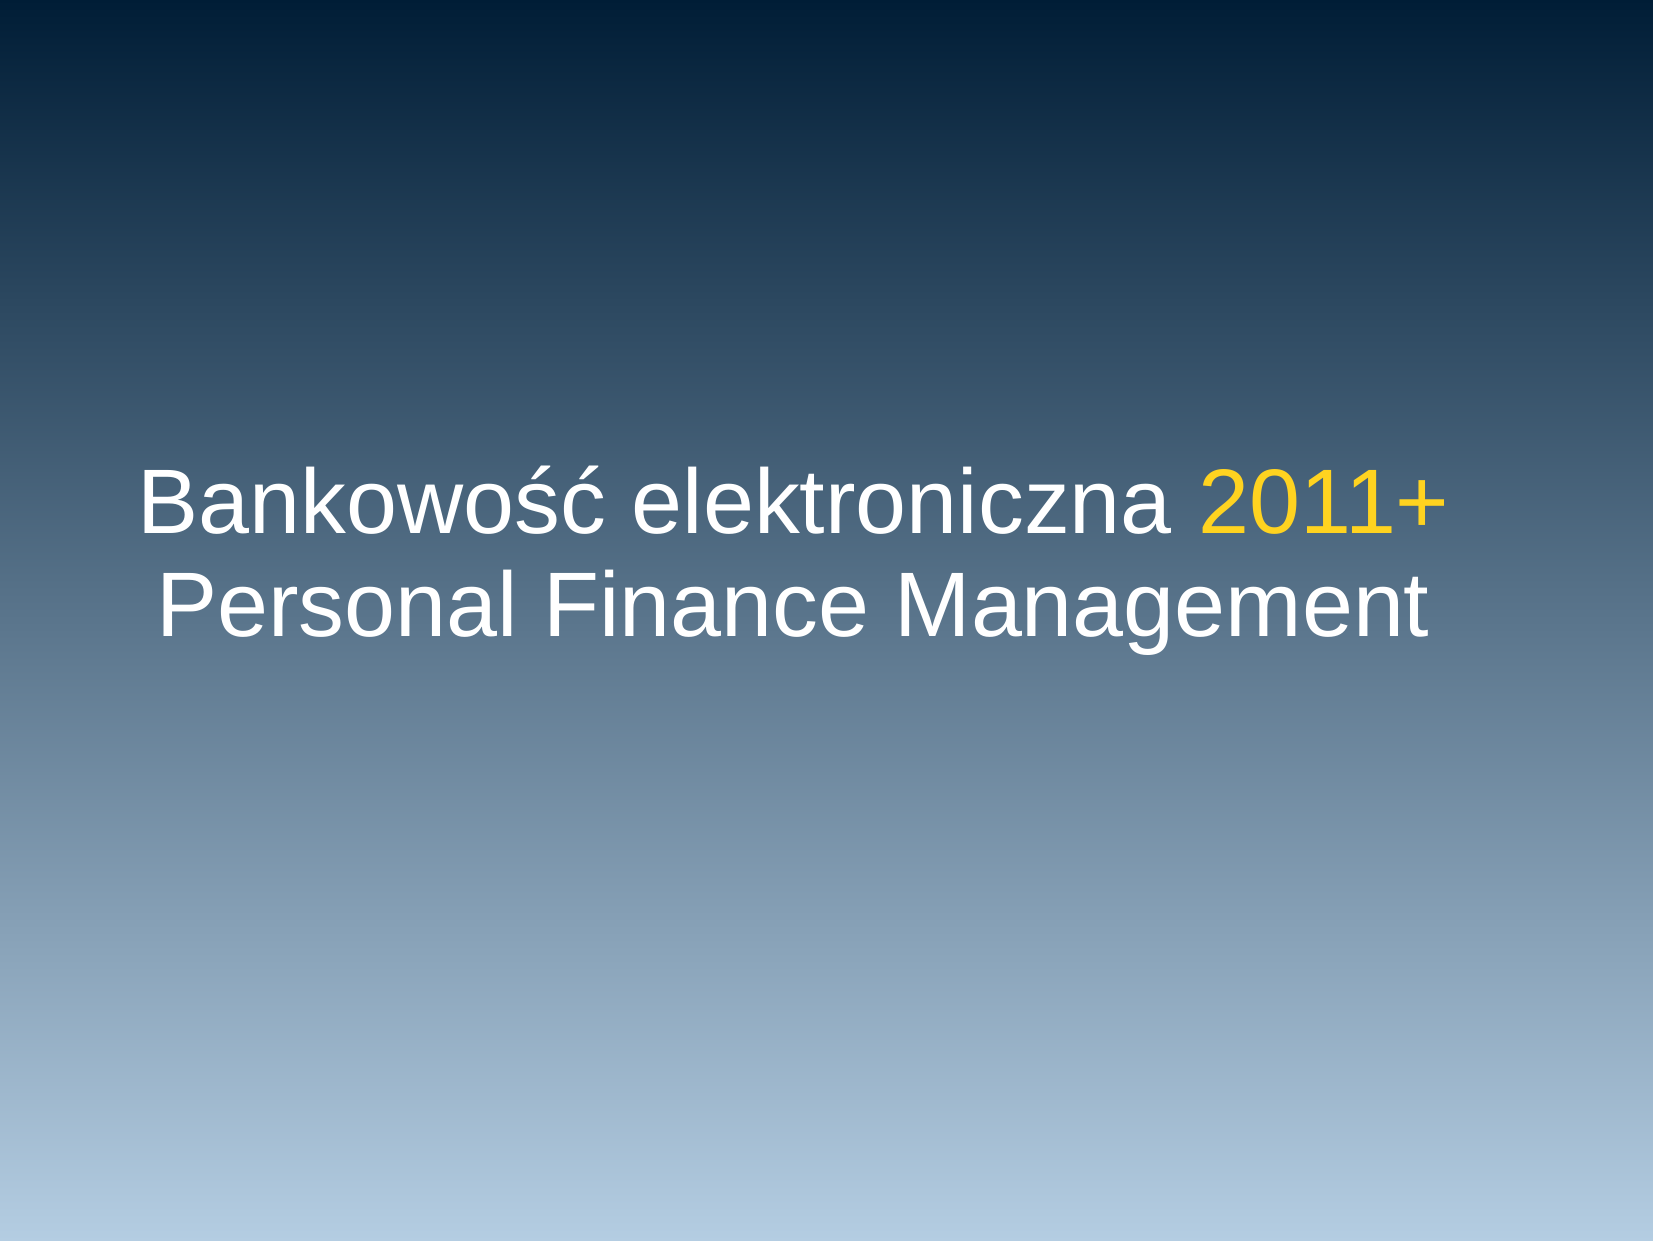

# Bankowość elektroniczna 2011+ Personal Finance Management